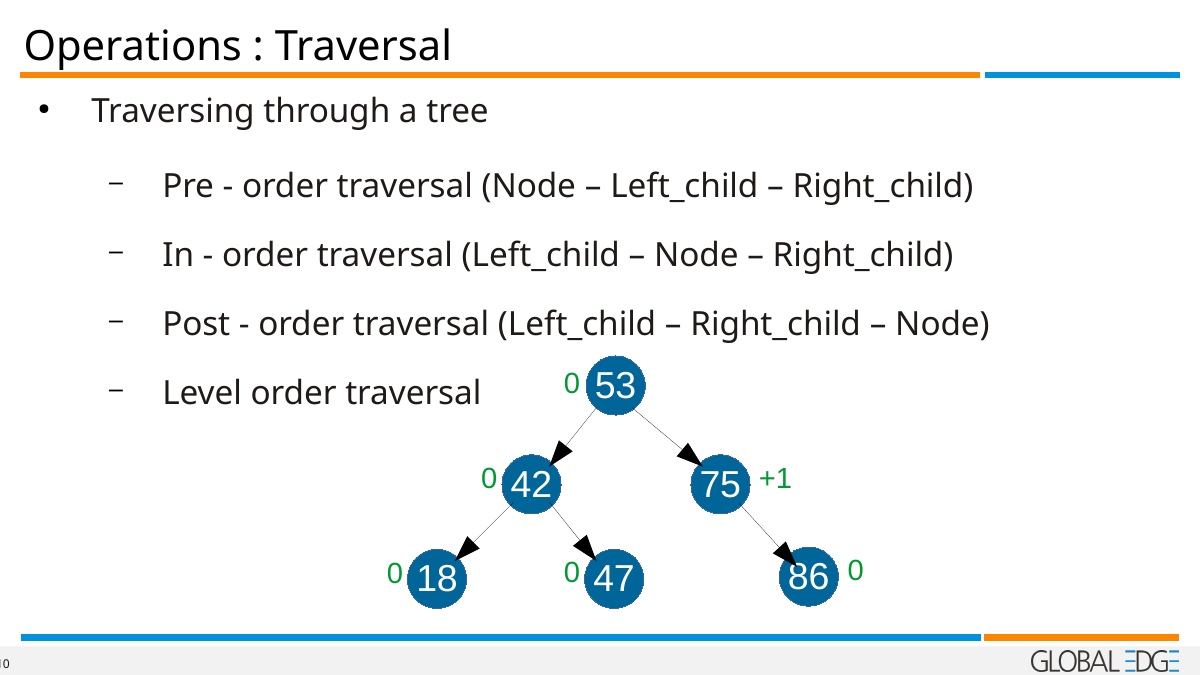

# Operations : Traversal
Traversing through a tree
Pre - order traversal (Node – Left_child – Right_child)
In - order traversal (Left_child – Node – Right_child)
Post - order traversal (Left_child – Right_child – Node)
Level order traversal
53
0
0
42
75
+1
86
0
0
0
18
47